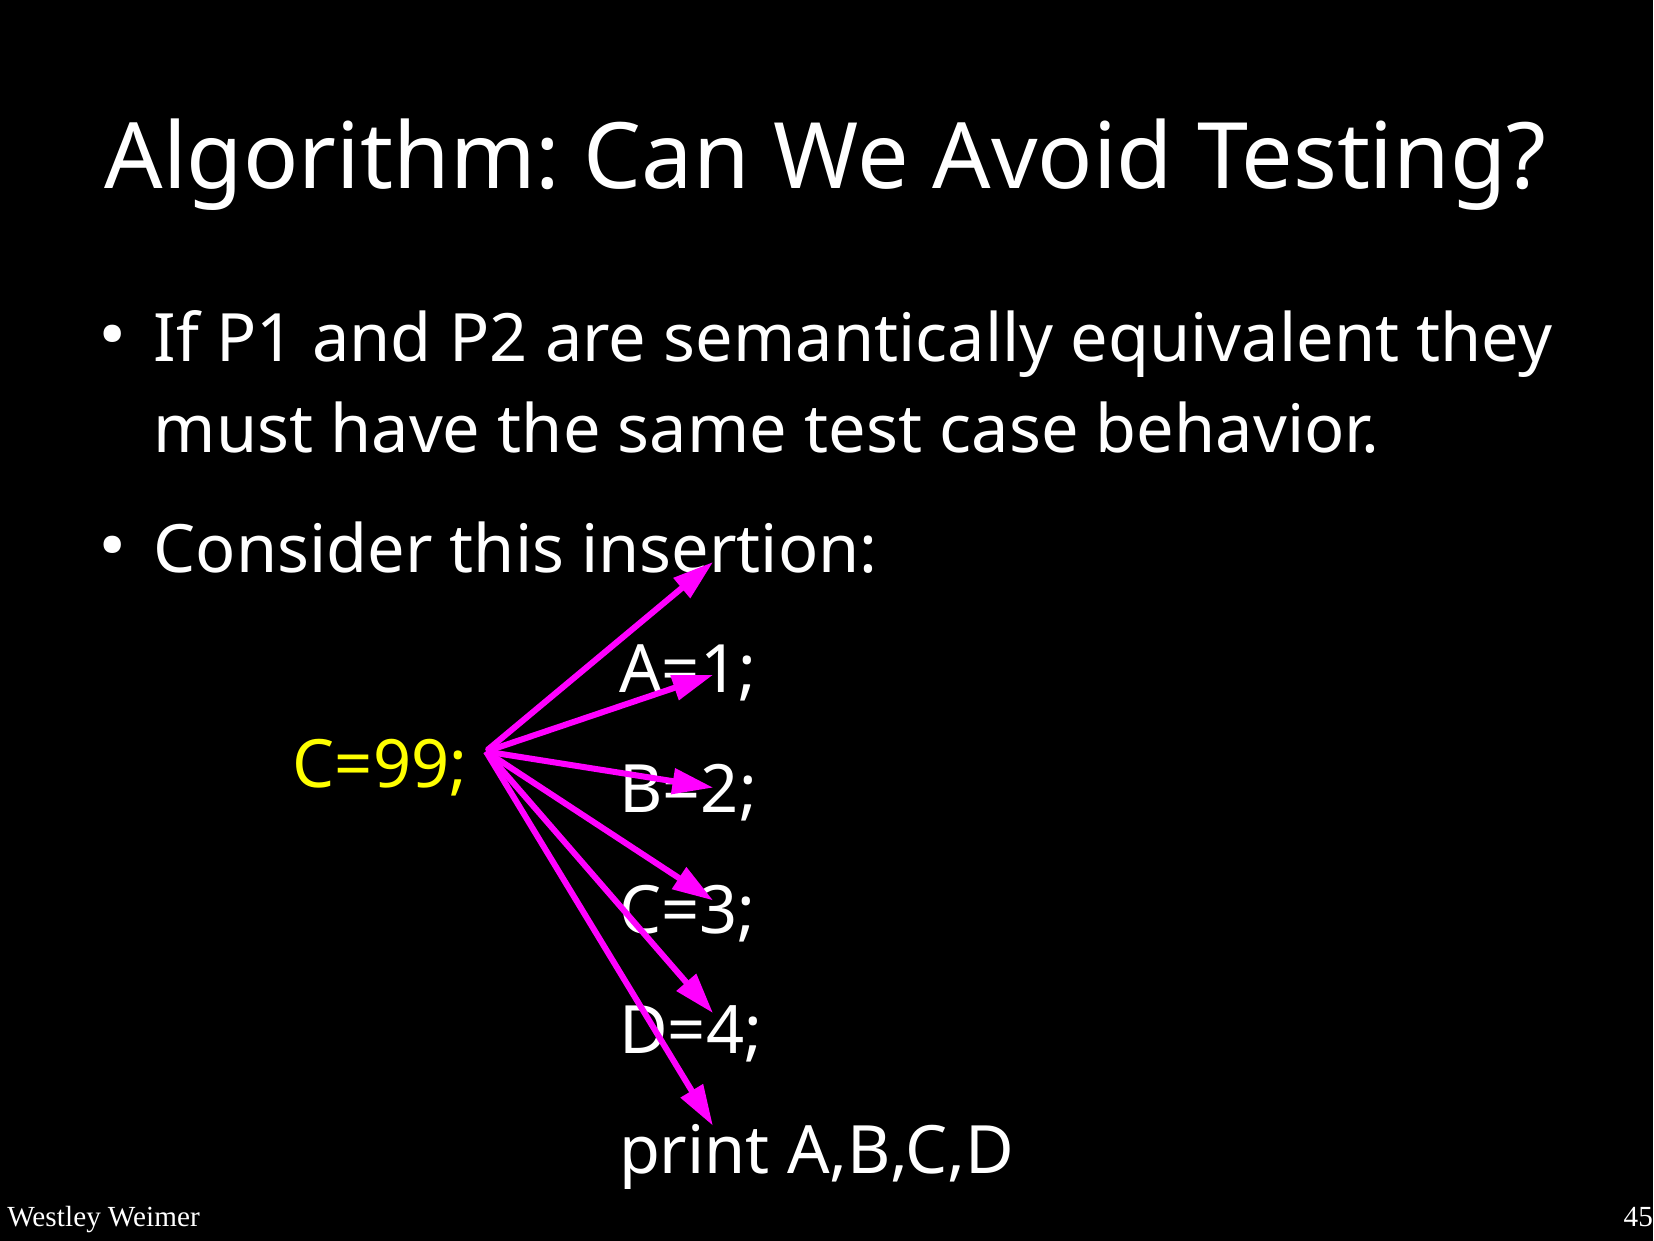

# Algorithm: Can We Avoid Testing?
If P1 and P2 are semantically equivalent they must have the same test case behavior.
Consider this insertion:
 A=1;
 B=2;
 C=3;
 D=4;
 print A,B,C,D
C=99;
45